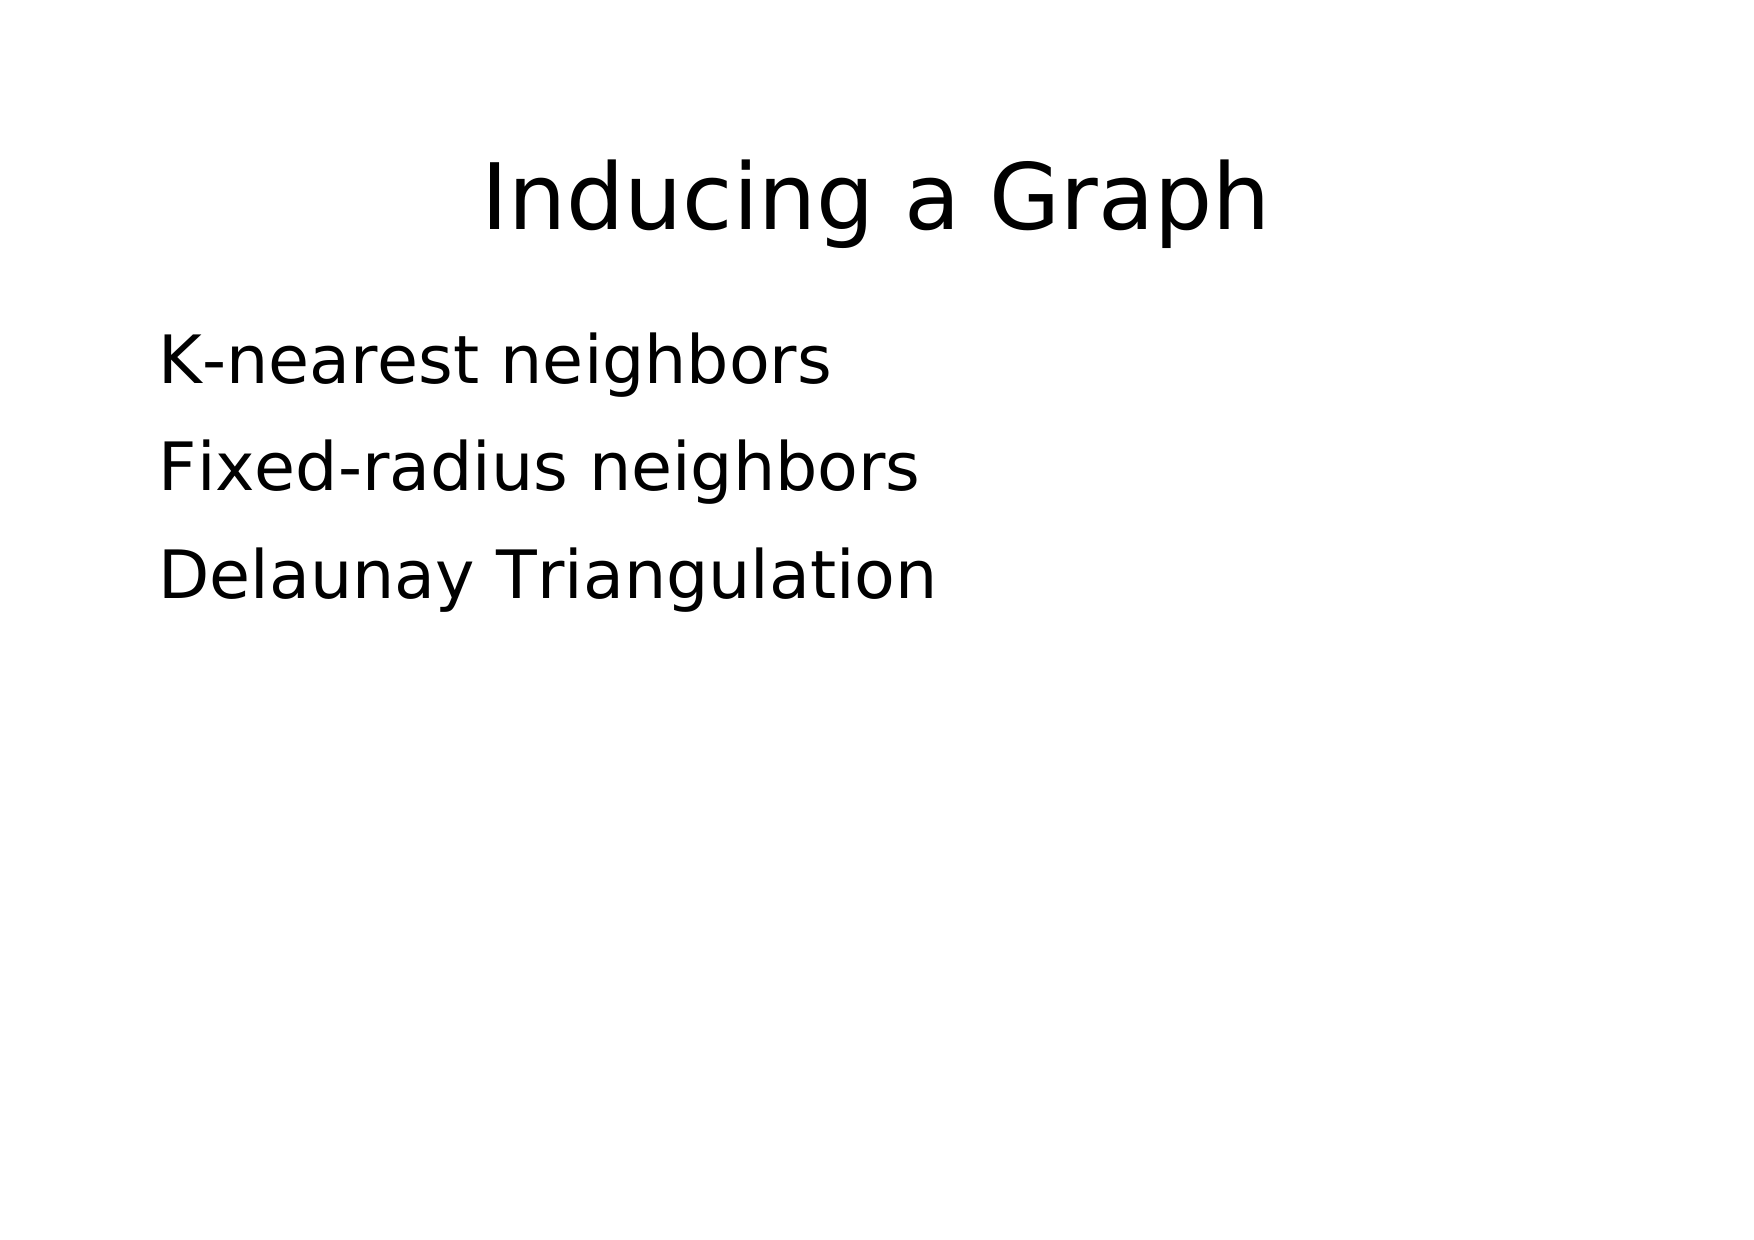

# Inducing a Graph
K-nearest neighbors
Fixed-radius neighbors
Delaunay Triangulation